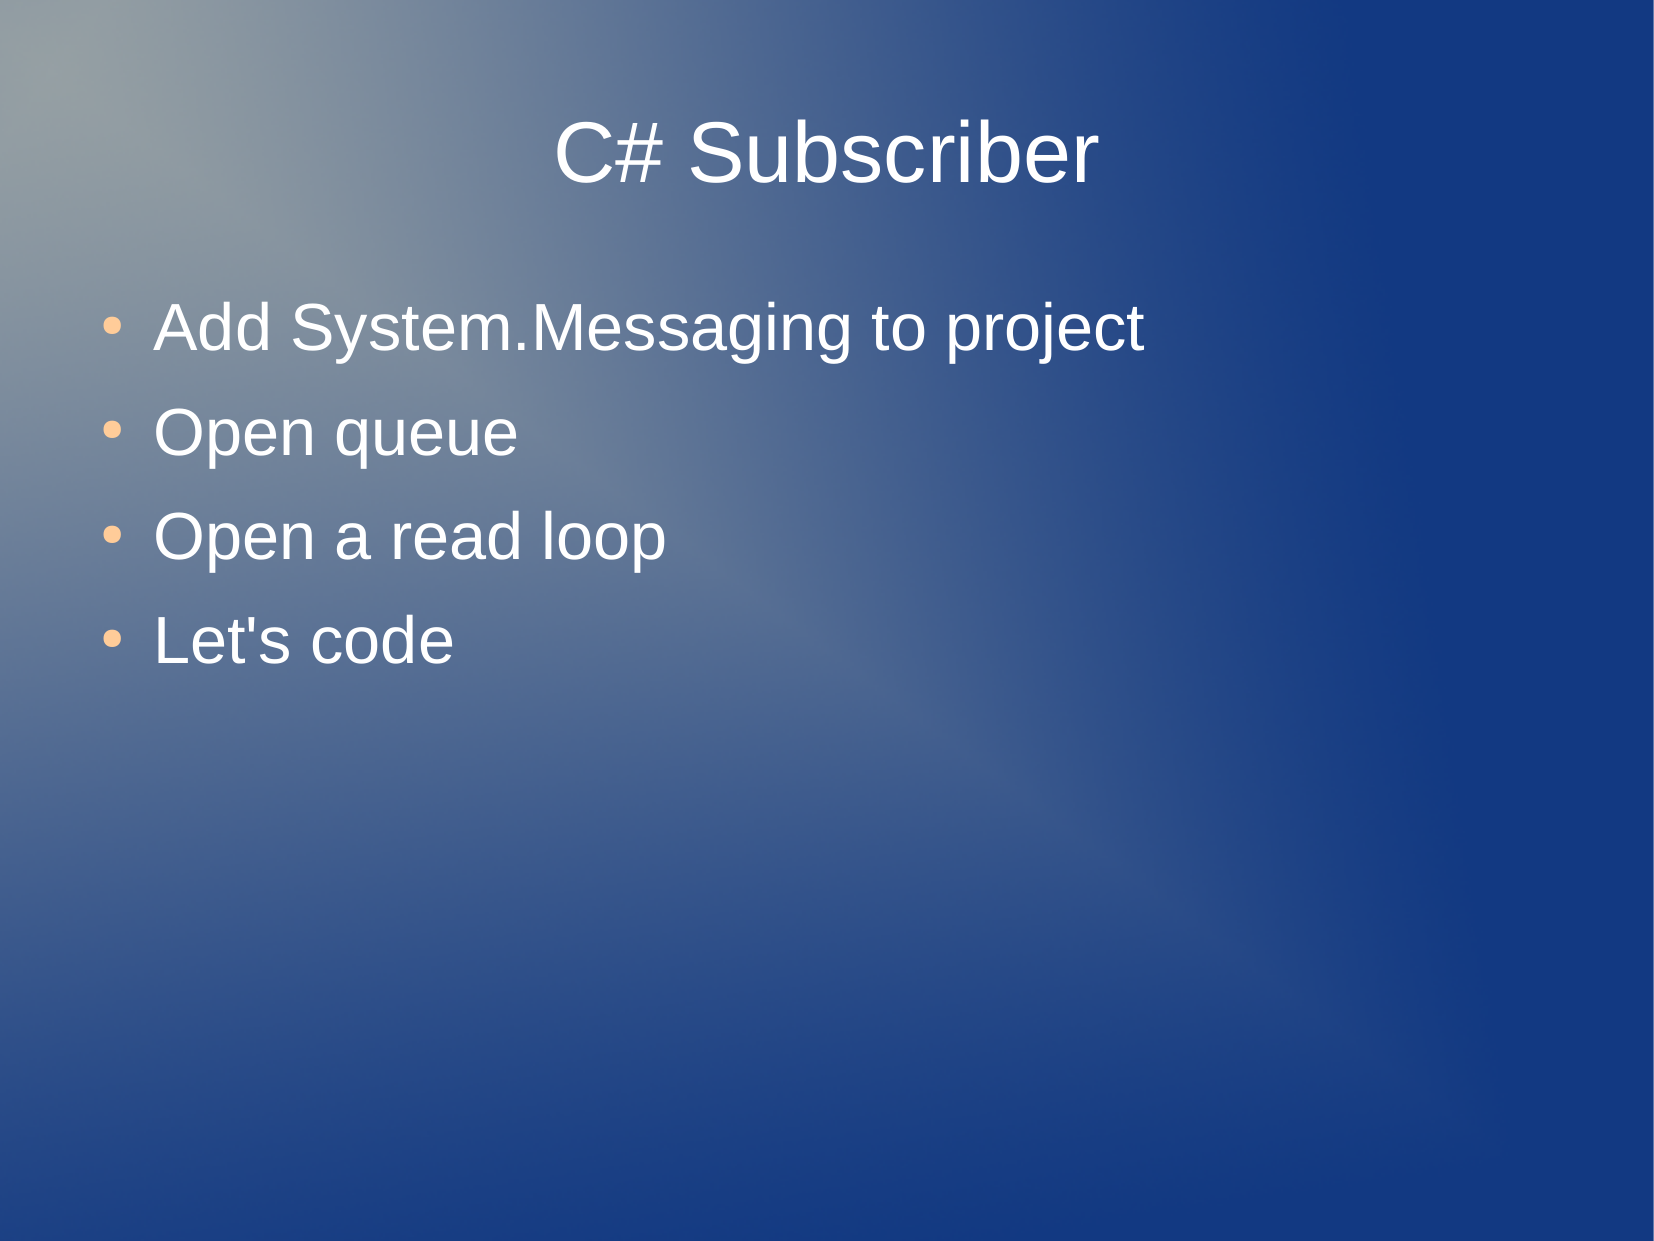

# C# Subscriber
Add System.Messaging to project
Open queue
Open a read loop
Let's code